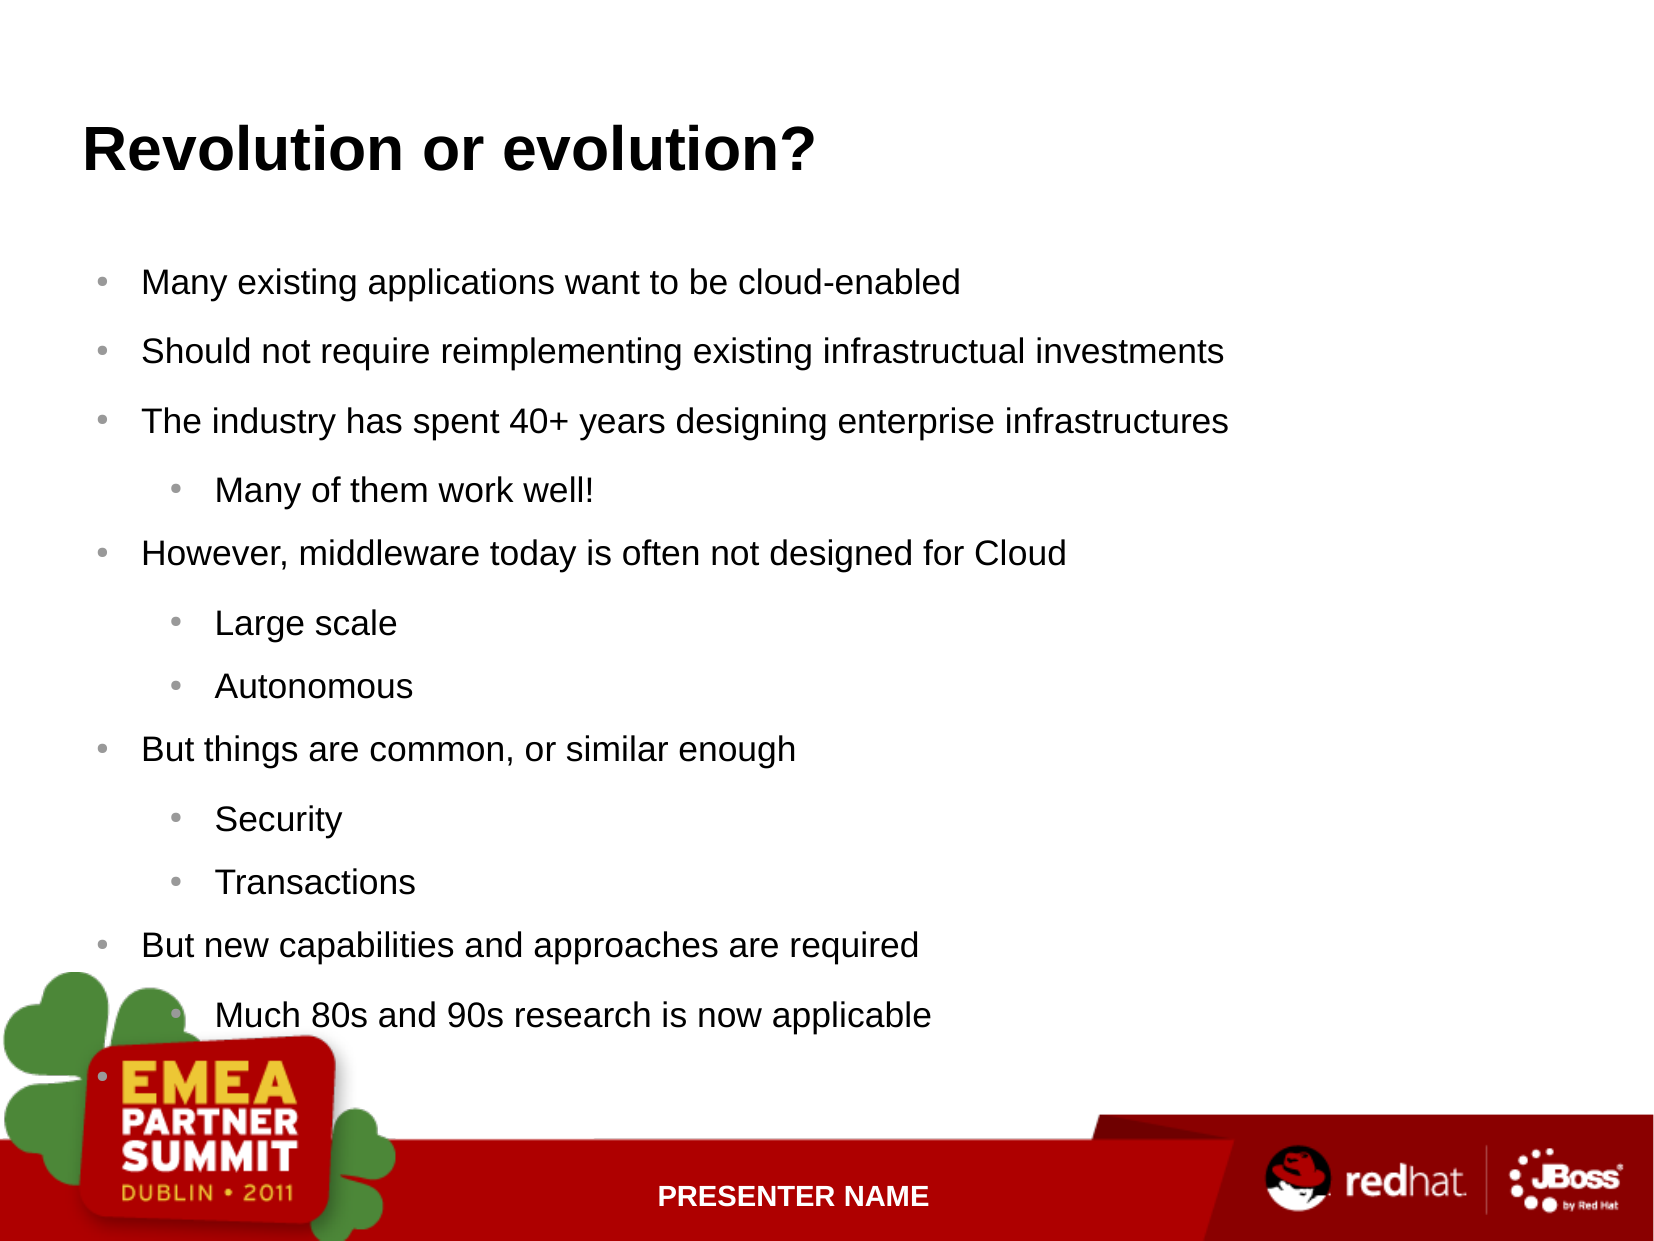

# Revolution or evolution?
Many existing applications want to be cloud-enabled
Should not require reimplementing existing infrastructual investments
The industry has spent 40+ years designing enterprise infrastructures
Many of them work well!
However, middleware today is often not designed for Cloud
Large scale
Autonomous
But things are common, or similar enough
Security
Transactions
But new capabilities and approaches are required
Much 80s and 90s research is now applicable